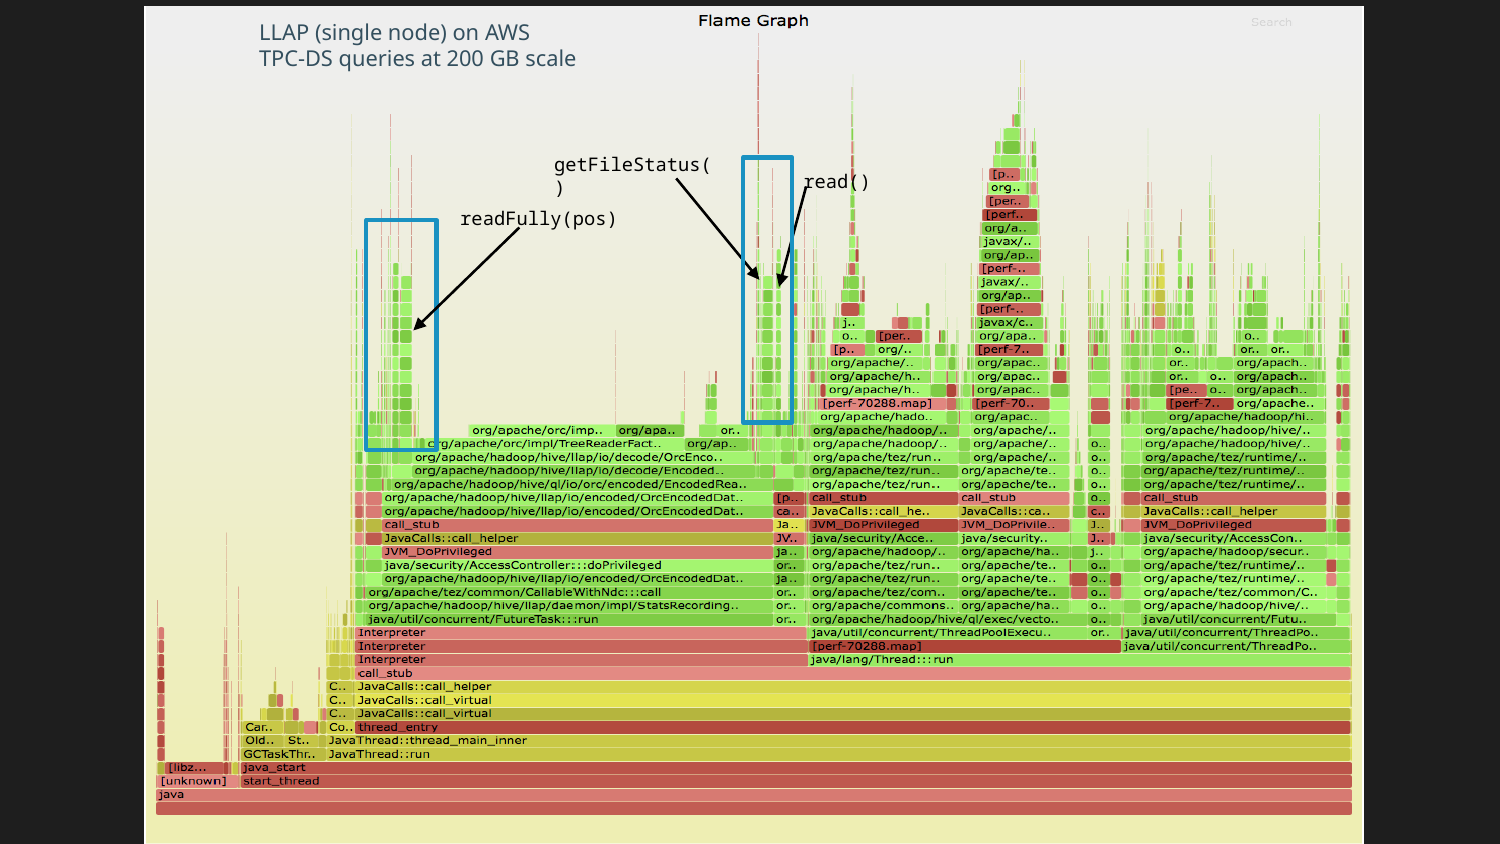

LLAP (single node) on AWS
TPC-DS queries at 200 GB scale
getFileStatus()
read()
readFully(pos)